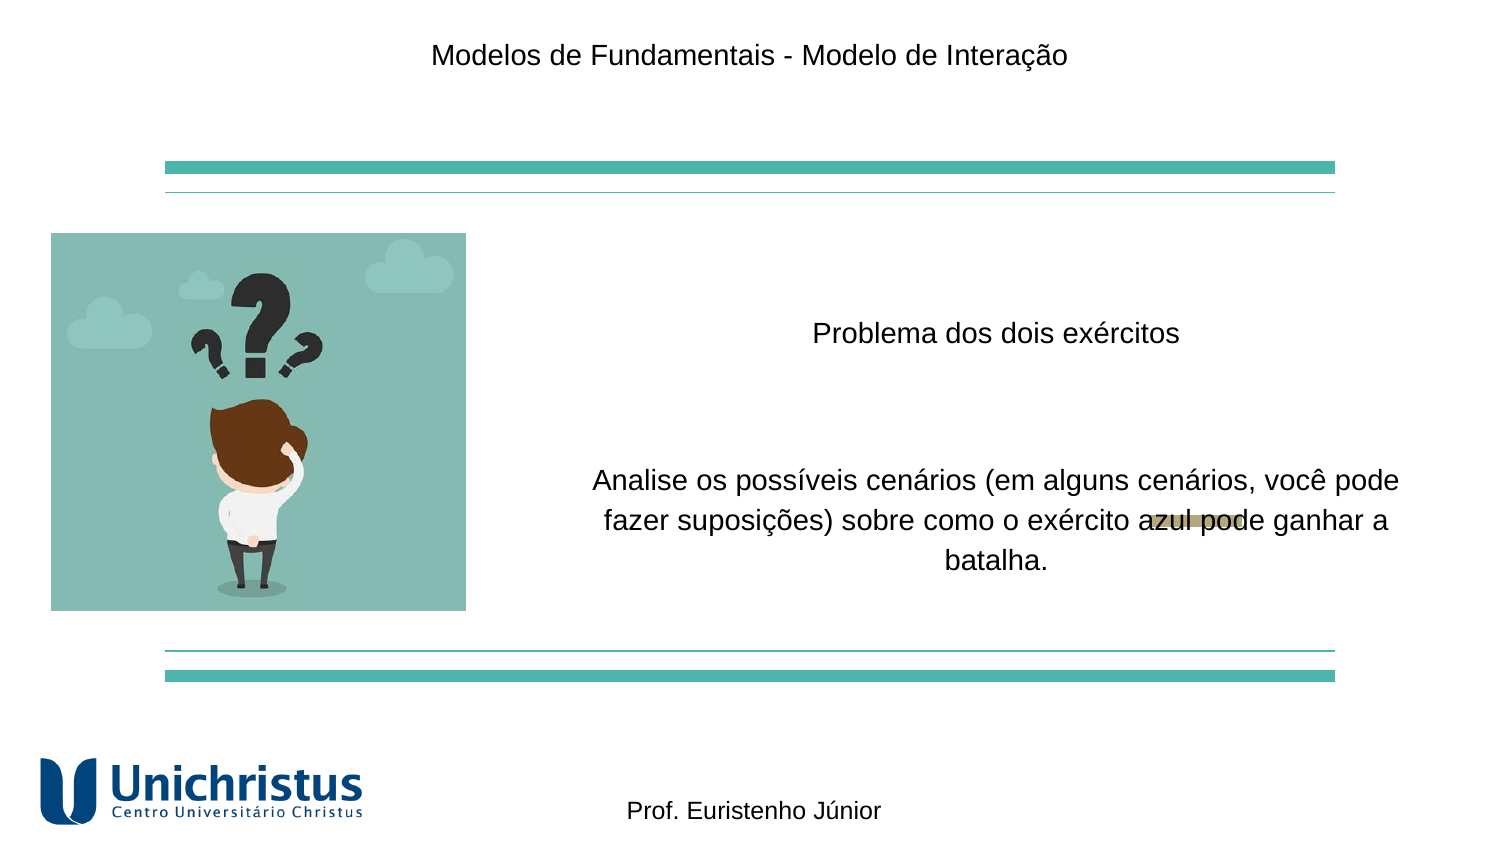

# Modelos de Fundamentais - Modelo de Interação
Problema dos dois exércitos
Analise os possíveis cenários (em alguns cenários, você pode fazer suposições) sobre como o exército azul pode ganhar a batalha.